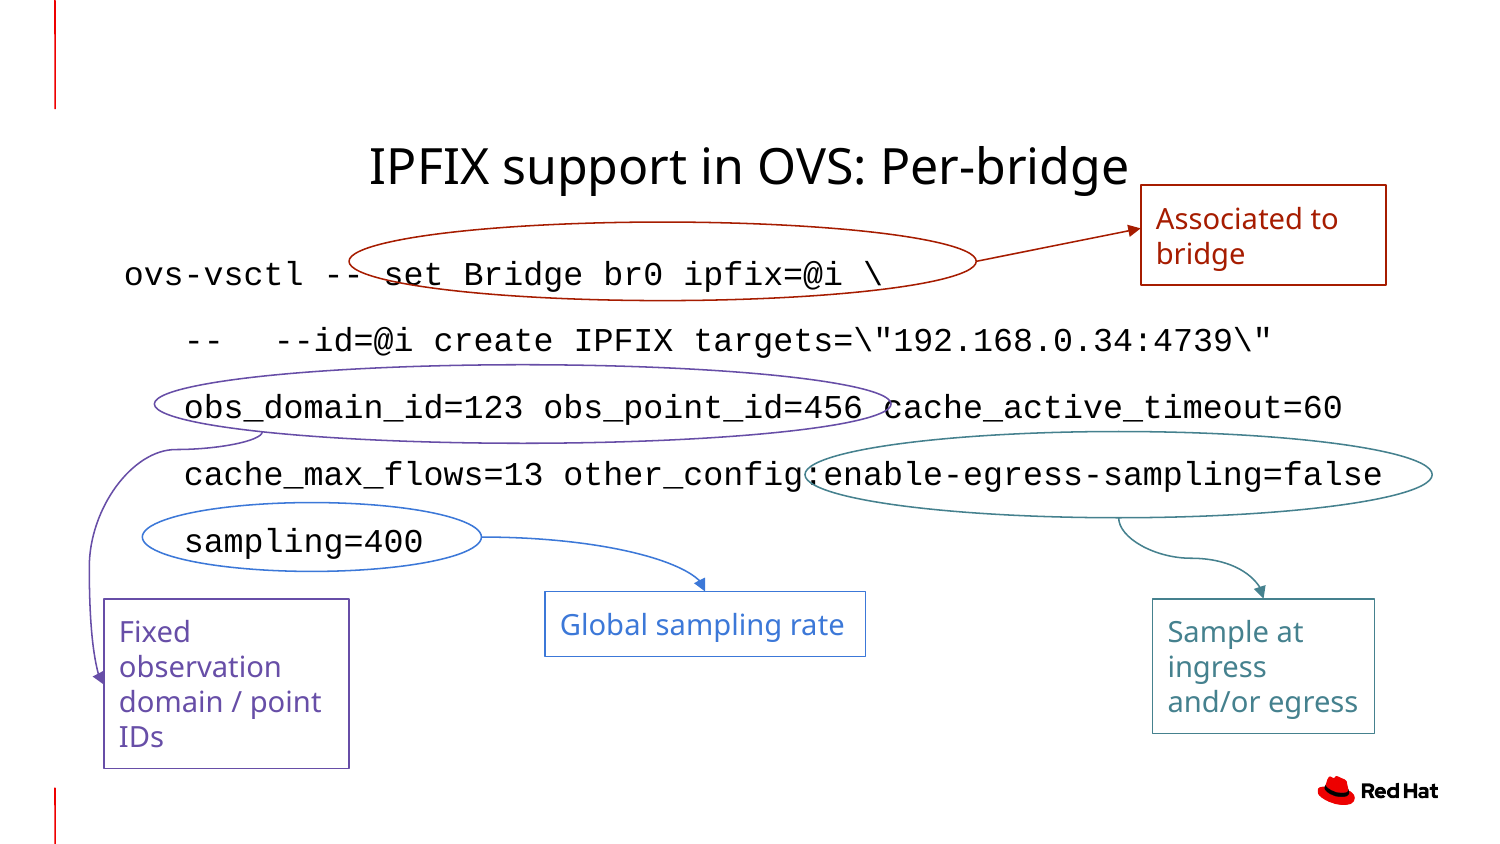

# IPFIX support in OVS: Per-bridge
Associated to bridge
ovs-vsctl -- set Bridge br0 ipfix=@i \
 --	--id=@i create IPFIX targets=\"192.168.0.34:4739\"
 obs_domain_id=123 obs_point_id=456 cache_active_timeout=60
 cache_max_flows=13 other_config:enable-egress-sampling=false
 sampling=400
Global sampling rate
Fixed observation domain / point IDs
Sample at ingress and/or egress